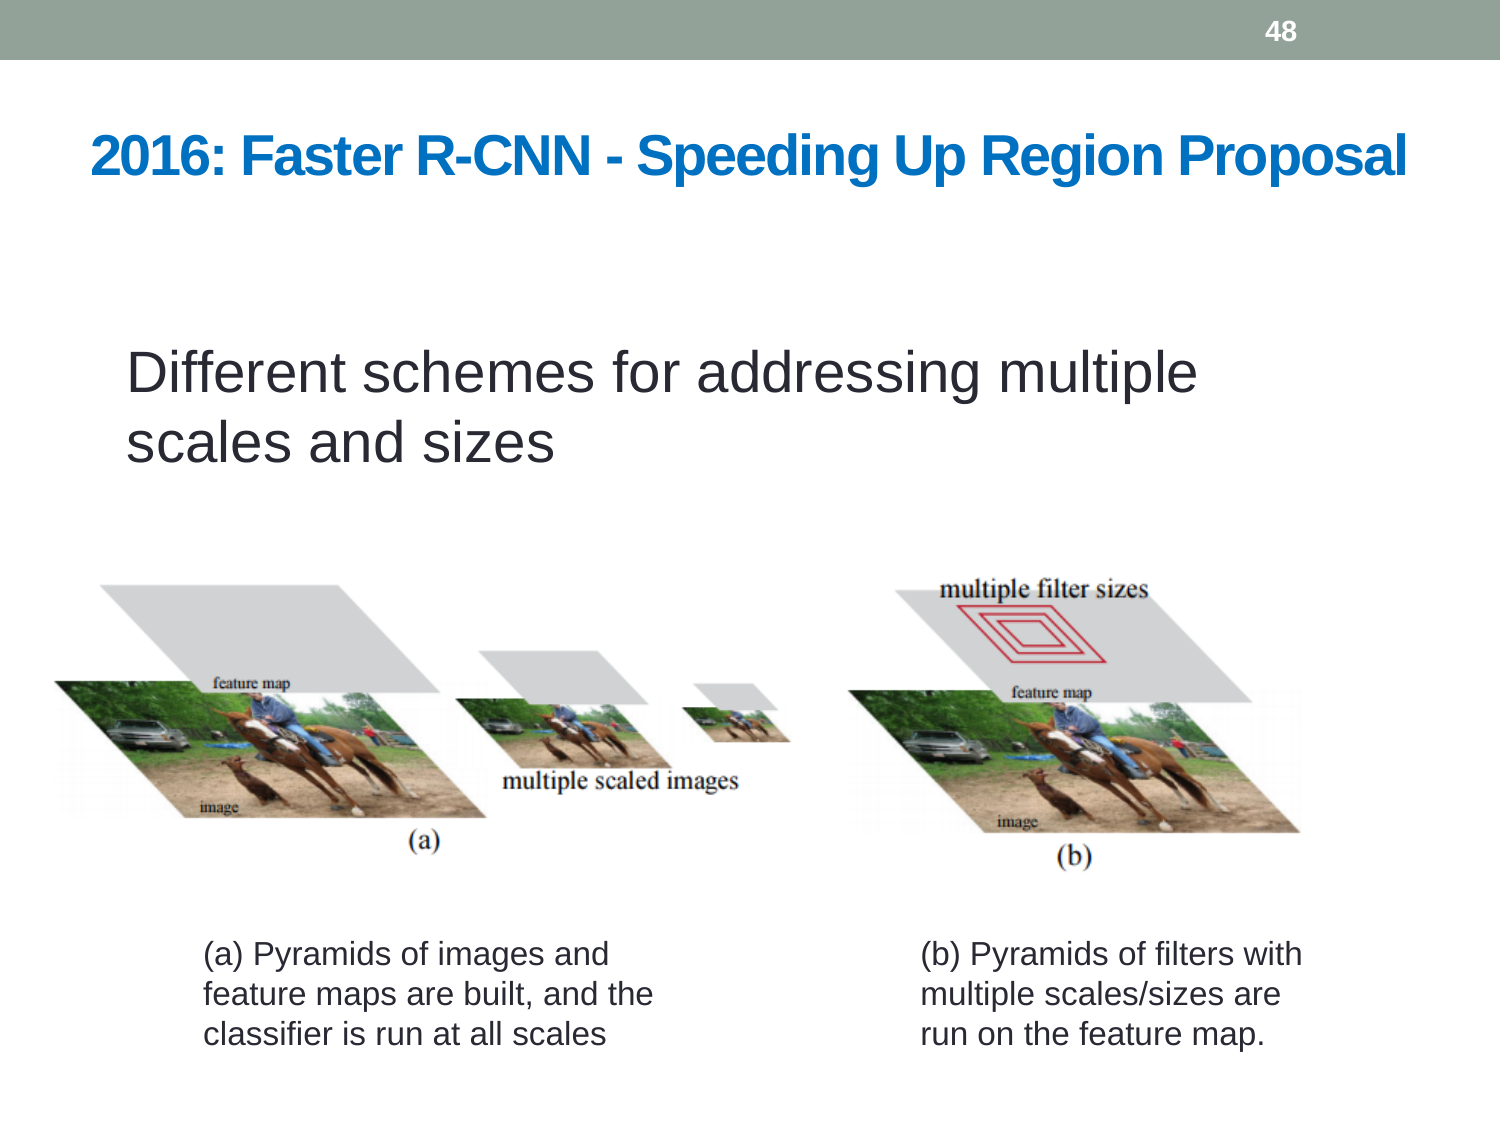

# 2016: Faster R-CNN - Speeding Up Region Proposal
Different schemes for addressing multiple scales and sizes
(a) Pyramids of images and feature maps are built, and the classifier is run at all scales
(b) Pyramids of filters with multiple scales/sizes are run on the feature map.